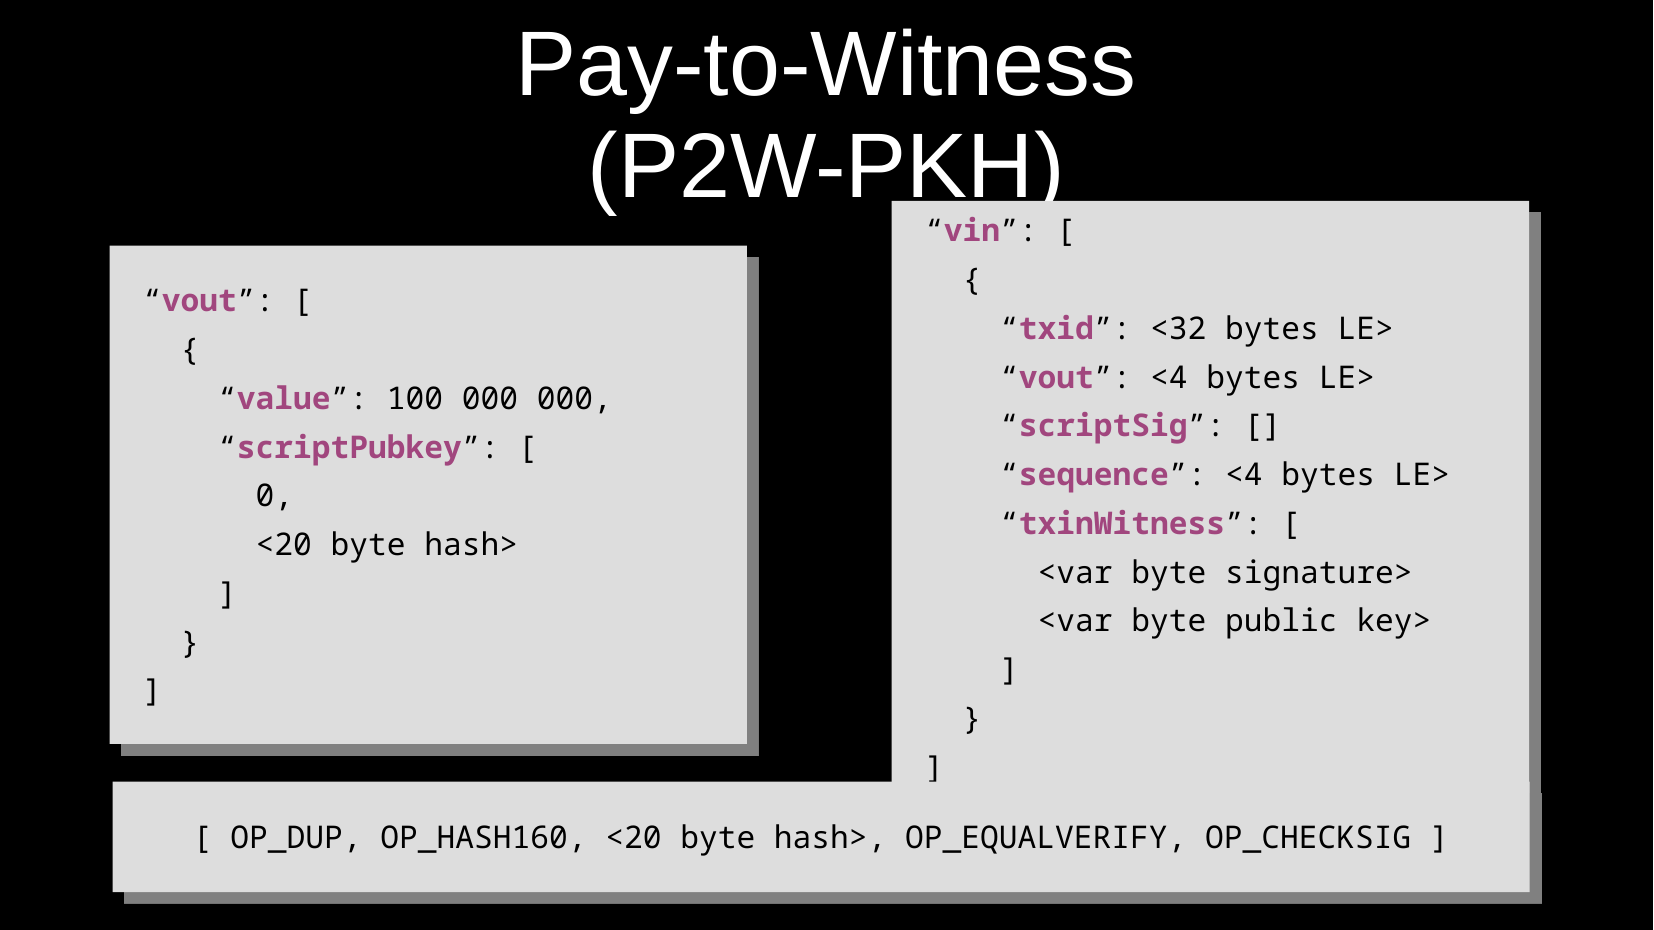

# Pay-to-Witness (P2W-PKH)
 “vin”: [
 {
 “txid”: <32 bytes LE>
 “vout”: <4 bytes LE>
 “scriptSig”: []
 “sequence”: <4 bytes LE>
 “txinWitness”: [
 <var byte signature>
 <var byte public key>
 ]
 }
 ]
 “vout”: [
 {
 “value”: 100 000 000,
 “scriptPubkey”: [
 0,
 <20 byte hash>
 ]
 }
 ]
[ OP_DUP, OP_HASH160, <20 byte hash>, OP_EQUALVERIFY, OP_CHECKSIG ]